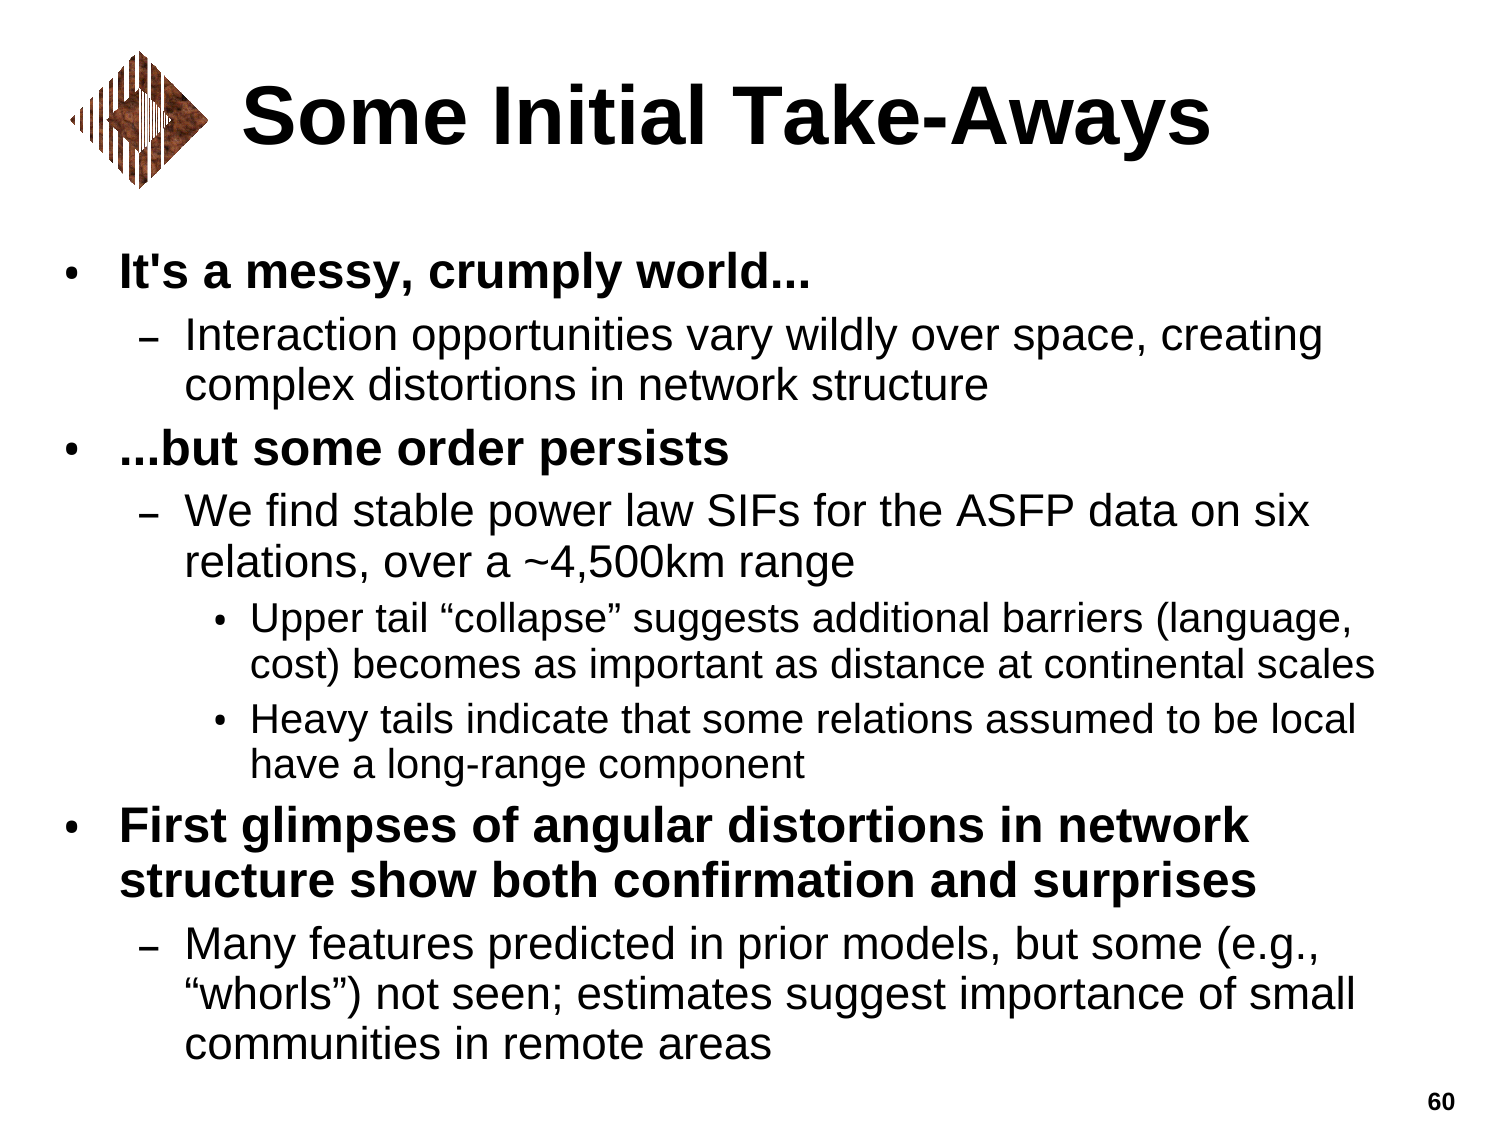

# Some Initial Take-Aways
It's a messy, crumply world...
Interaction opportunities vary wildly over space, creating complex distortions in network structure
...but some order persists
We find stable power law SIFs for the ASFP data on six relations, over a ~4,500km range
Upper tail “collapse” suggests additional barriers (language, cost) becomes as important as distance at continental scales
Heavy tails indicate that some relations assumed to be local have a long-range component
First glimpses of angular distortions in network structure show both confirmation and surprises
Many features predicted in prior models, but some (e.g., “whorls”) not seen; estimates suggest importance of small communities in remote areas